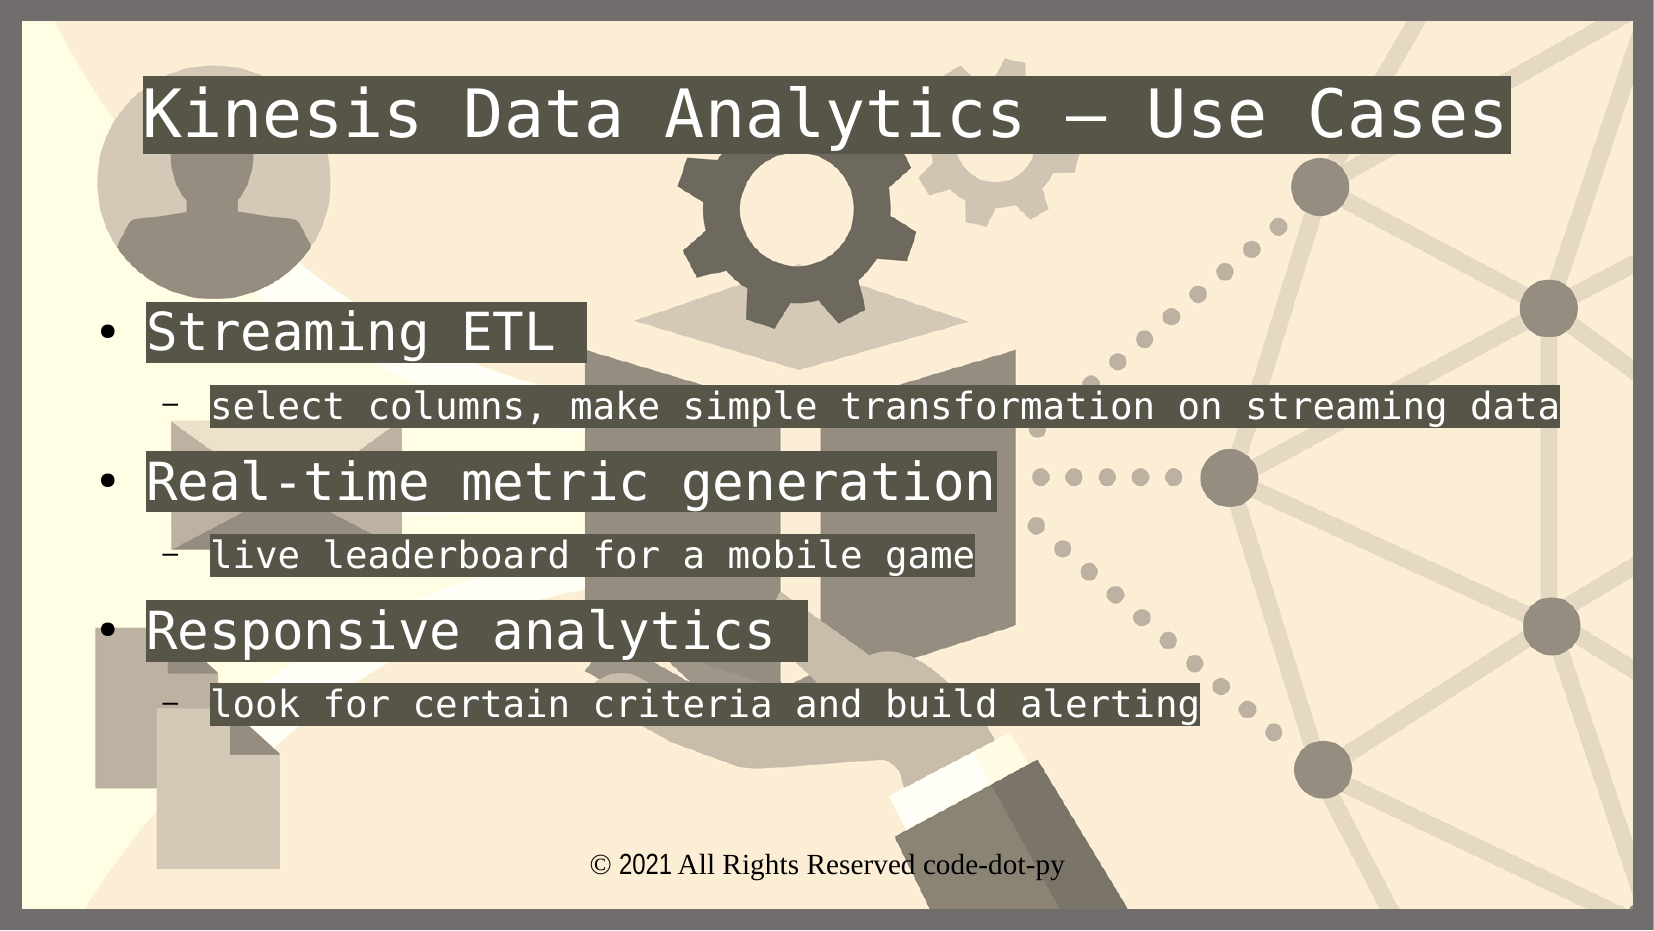

# Kinesis Data Analytics – Use Cases
Streaming ETL
select columns, make simple transformation on streaming data
Real-time metric generation
live leaderboard for a mobile game
Responsive analytics
look for certain criteria and build alerting